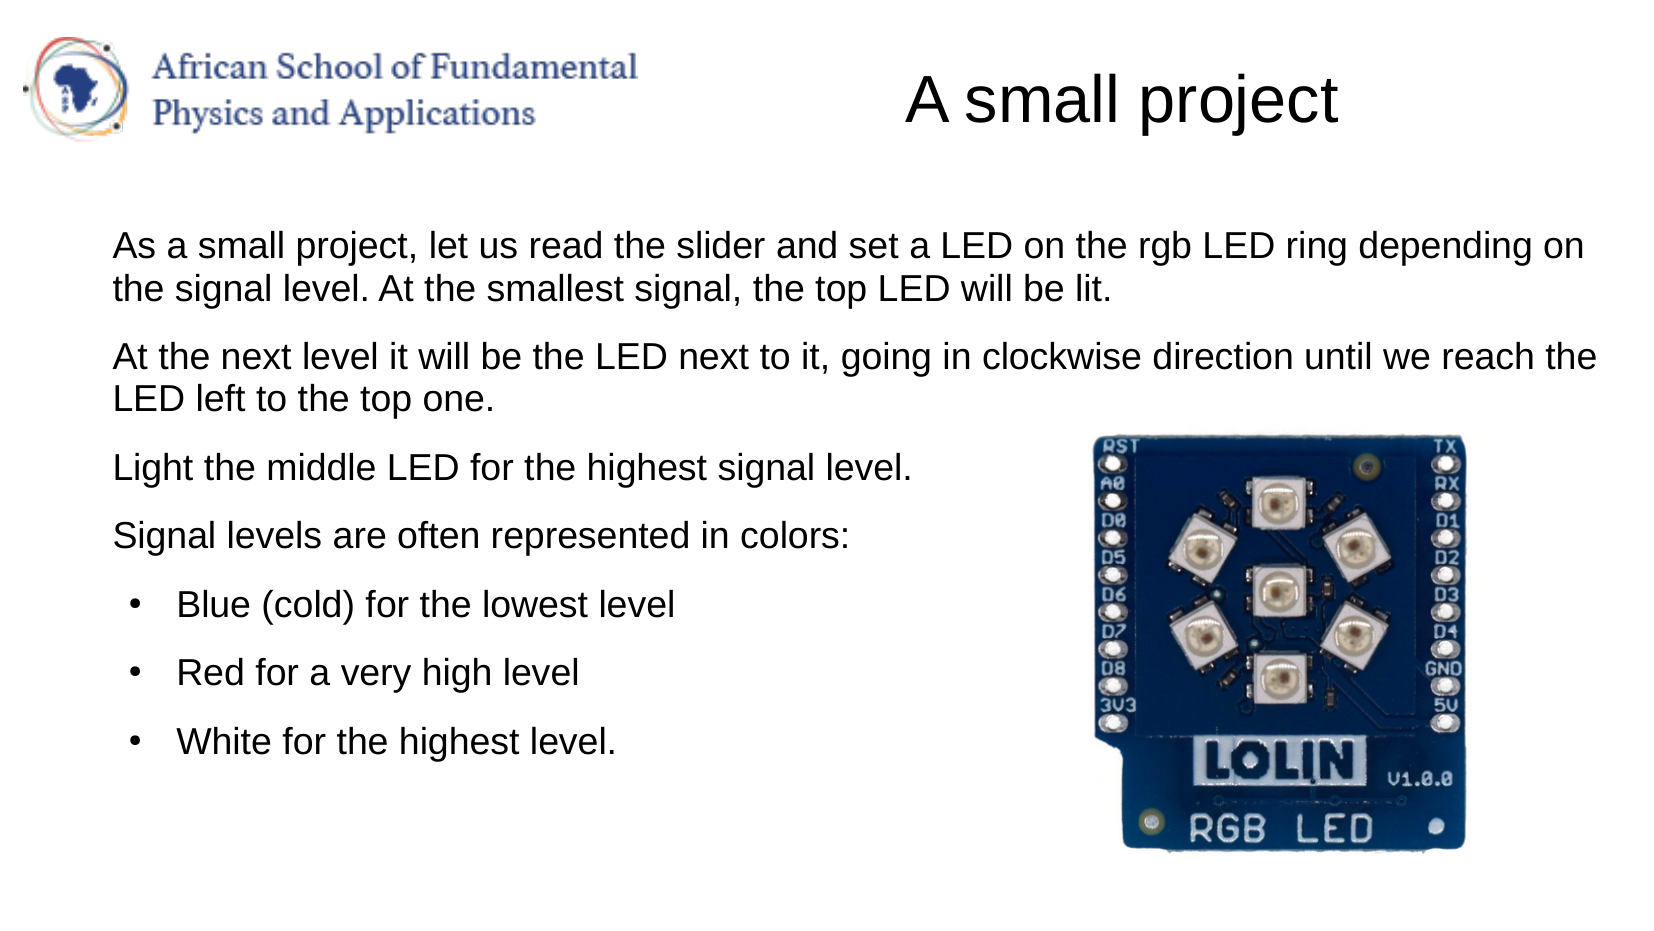

# A small project
As a small project, let us read the slider and set a LED on the rgb LED ring depending on the signal level. At the smallest signal, the top LED will be lit.
At the next level it will be the LED next to it, going in clockwise direction until we reach the LED left to the top one.
Light the middle LED for the highest signal level.
Signal levels are often represented in colors:
Blue (cold) for the lowest level
Red for a very high level
White for the highest level.